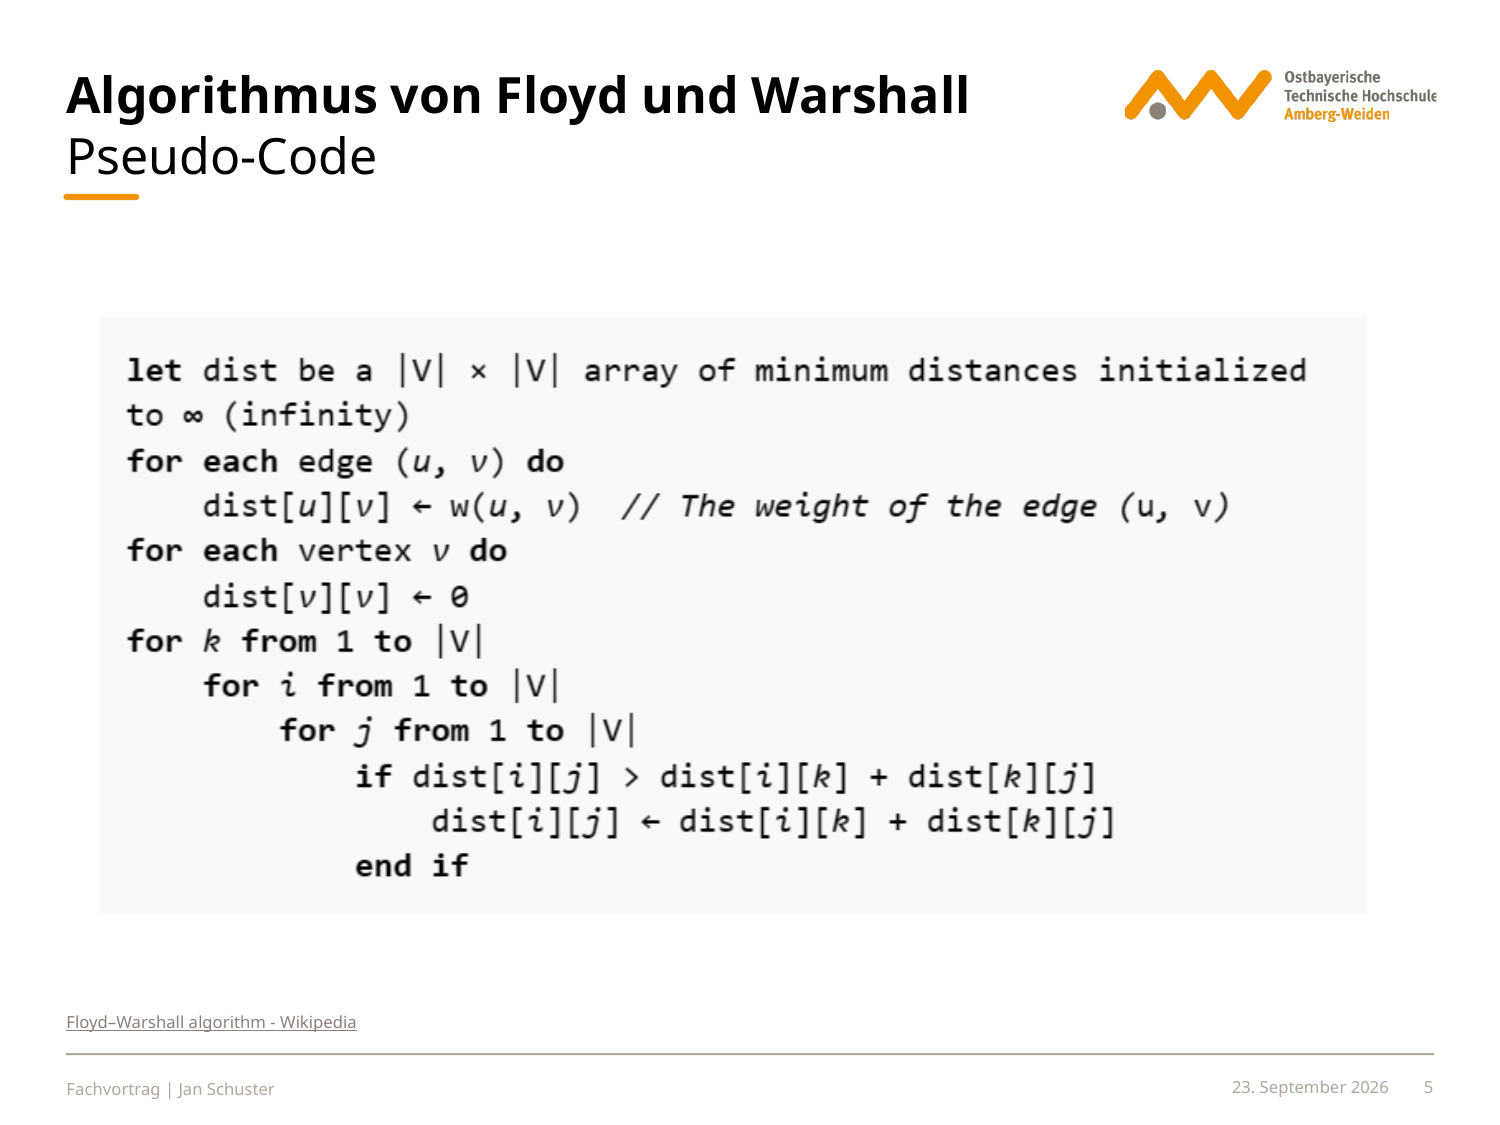

Algorithmus von Floyd und Warshall
# Pseudo-Code
Floyd–Warshall algorithm - Wikipedia
Fachvortrag | Jan Schuster